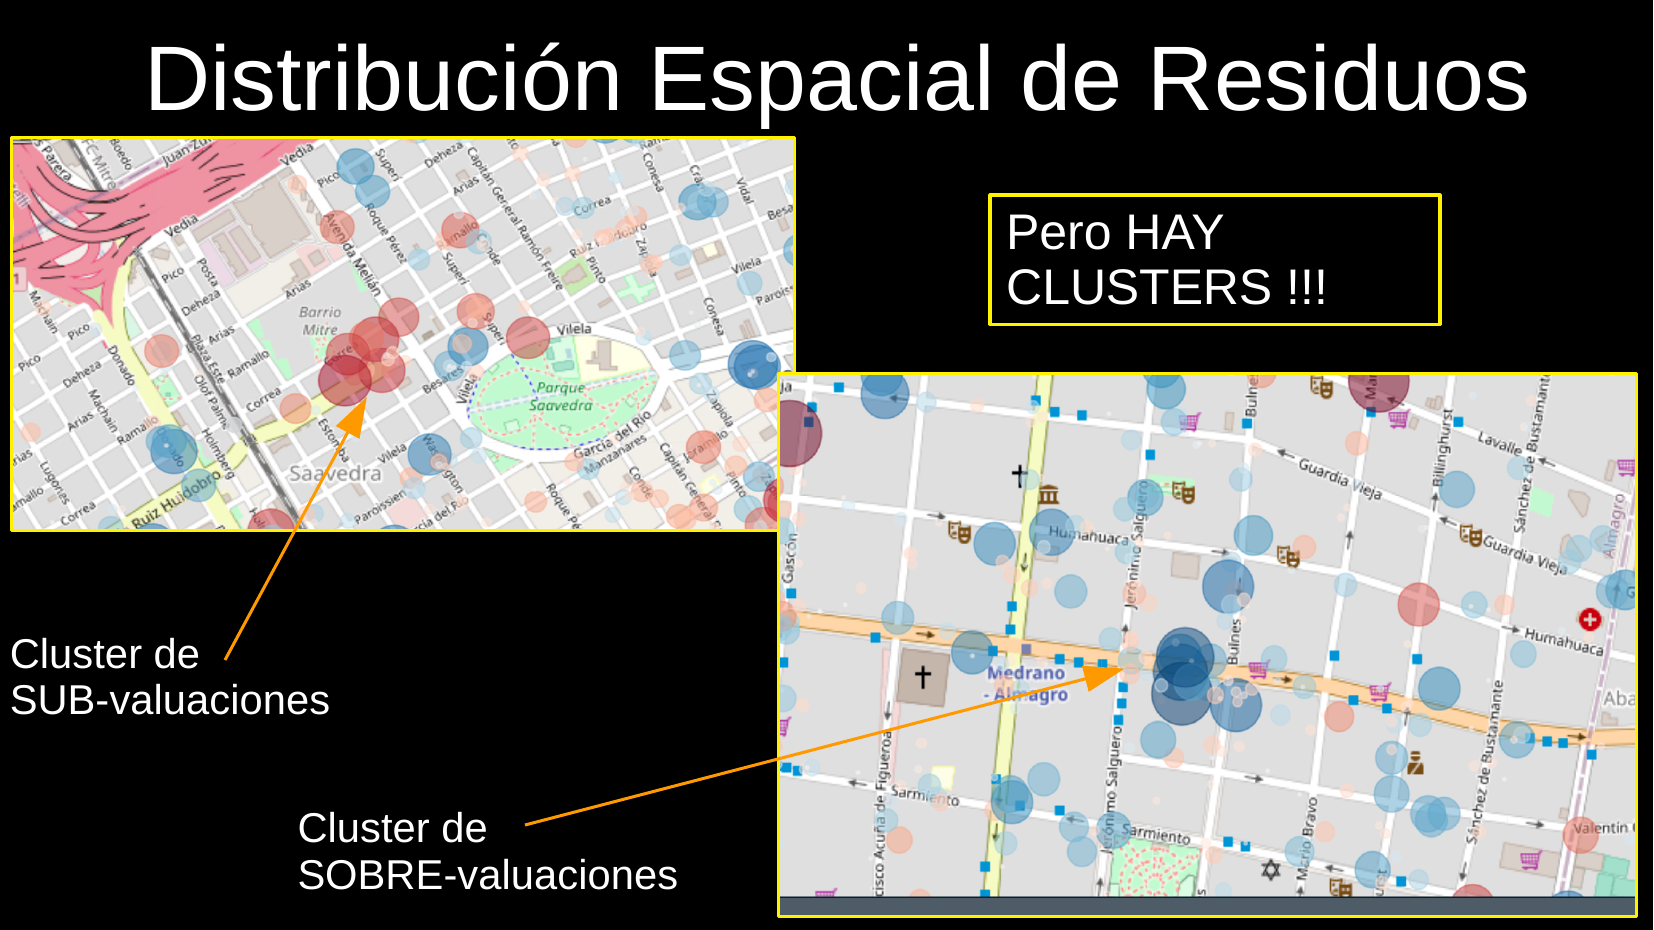

Distribución Espacial de Residuos
Pero HAY CLUSTERS !!!
Cluster de
SUB-valuaciones
Cluster de
SOBRE-valuaciones